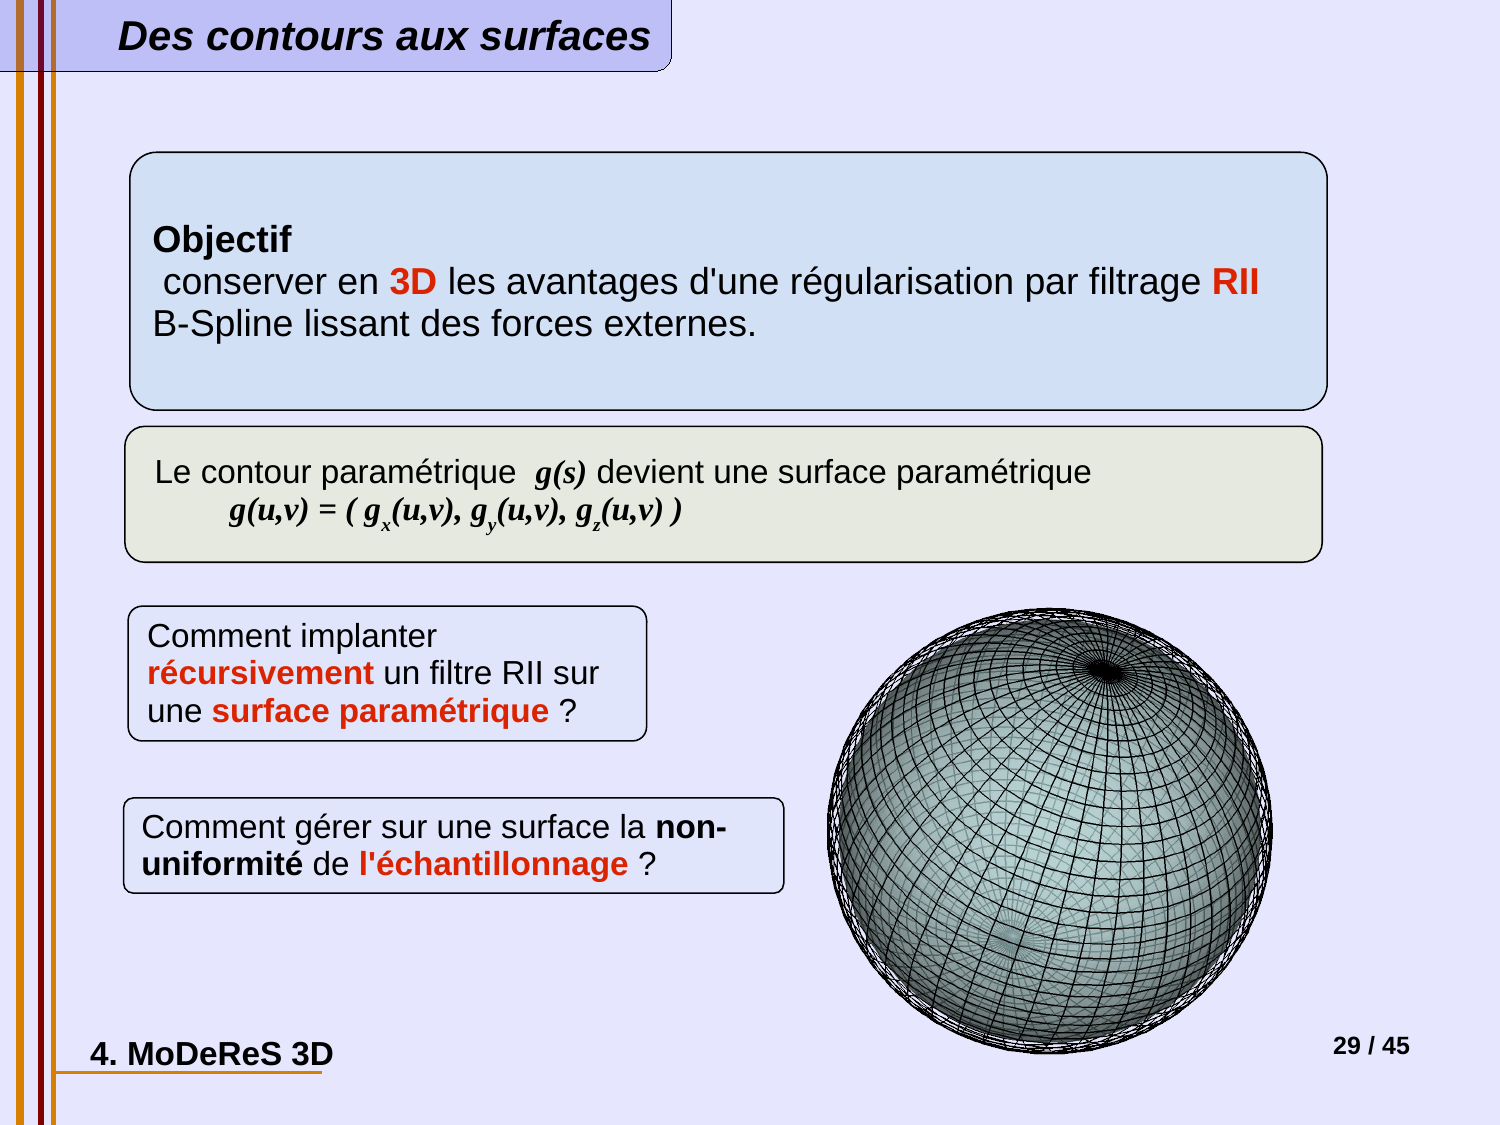

Des contours aux surfaces
Objectif
 conserver en 3D les avantages d'une régularisation par filtrage RII B-Spline lissant des forces externes.
 Le contour paramétrique g(s) devient une surface paramétrique
 g(u,v) = ( gx(u,v), gy(u,v), gz(u,v) )
Comment implanter récursivement un filtre RII sur une surface paramétrique ?
Comment gérer sur une surface la non-uniformité de l'échantillonnage ?
29
# 4. MoDeReS 3D